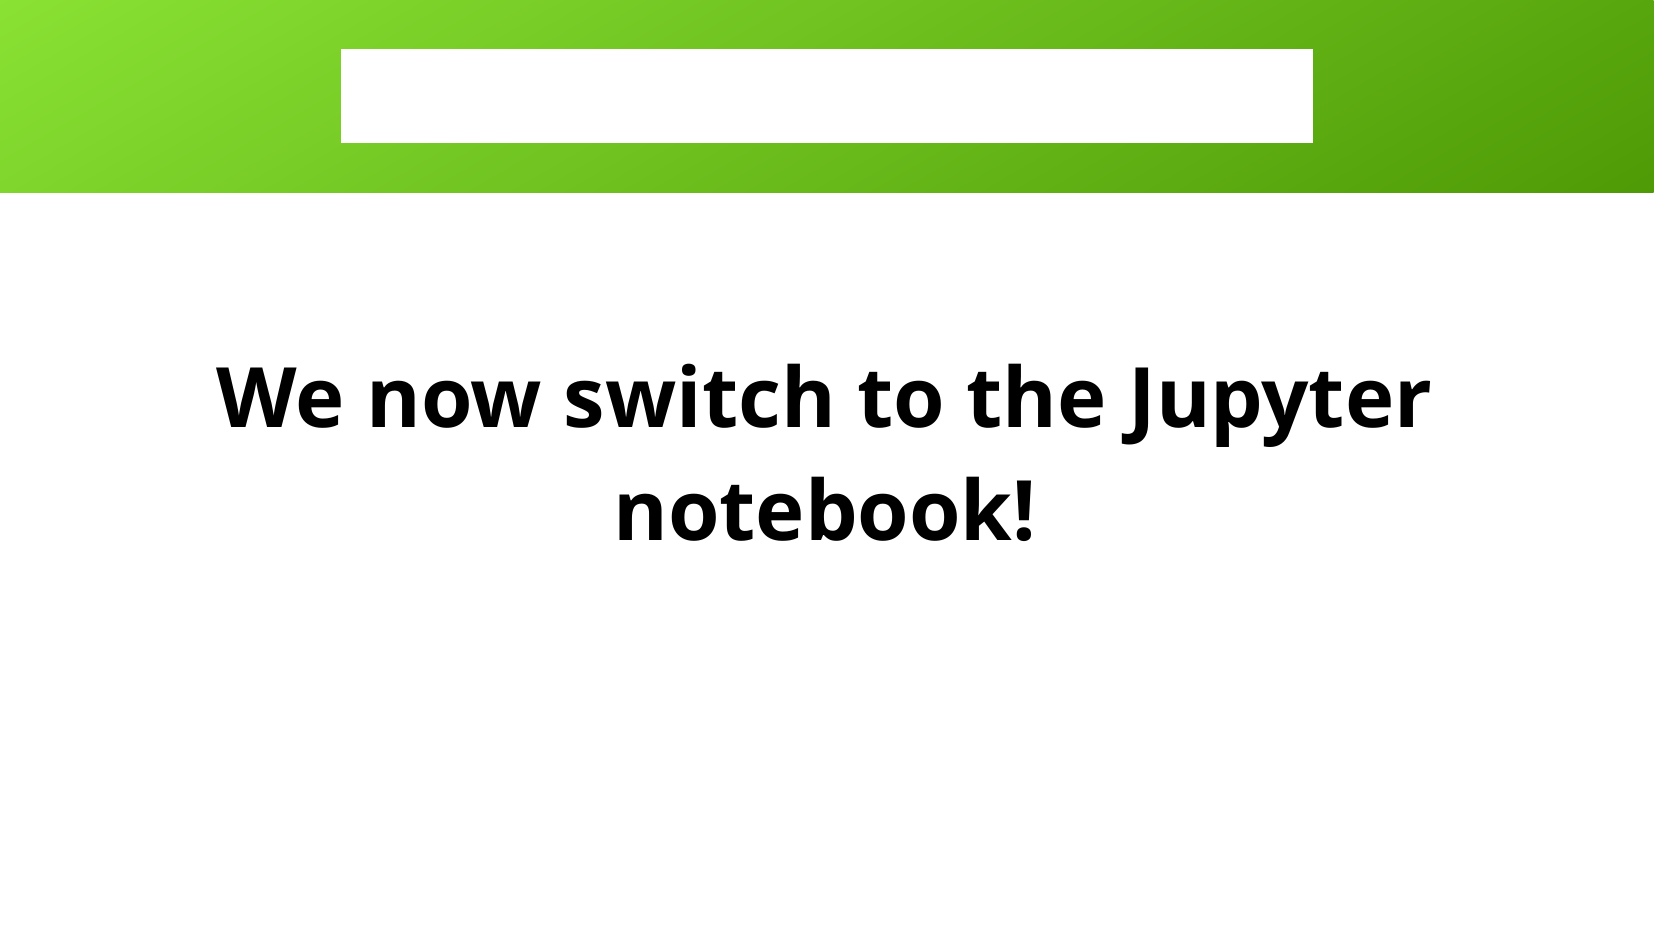

# Let's see a practical example...
We now switch to the Jupyter notebook!